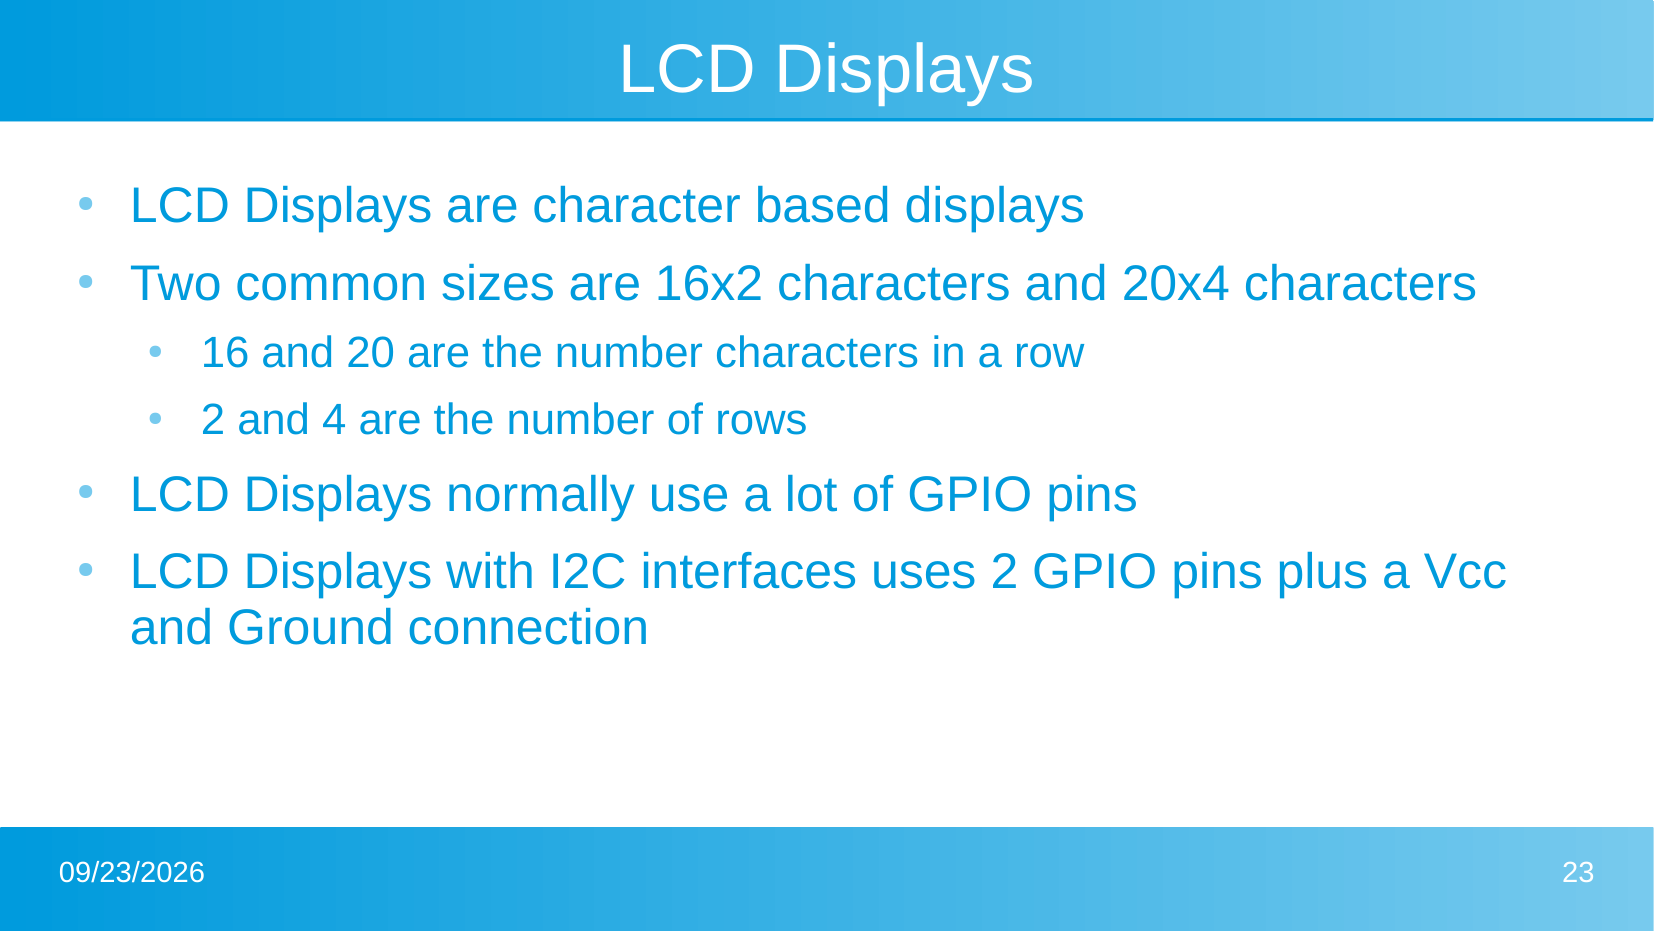

# LCD Displays
LCD Displays are character based displays
Two common sizes are 16x2 characters and 20x4 characters
16 and 20 are the number characters in a row
2 and 4 are the number of rows
LCD Displays normally use a lot of GPIO pins
LCD Displays with I2C interfaces uses 2 GPIO pins plus a Vcc and Ground connection
23